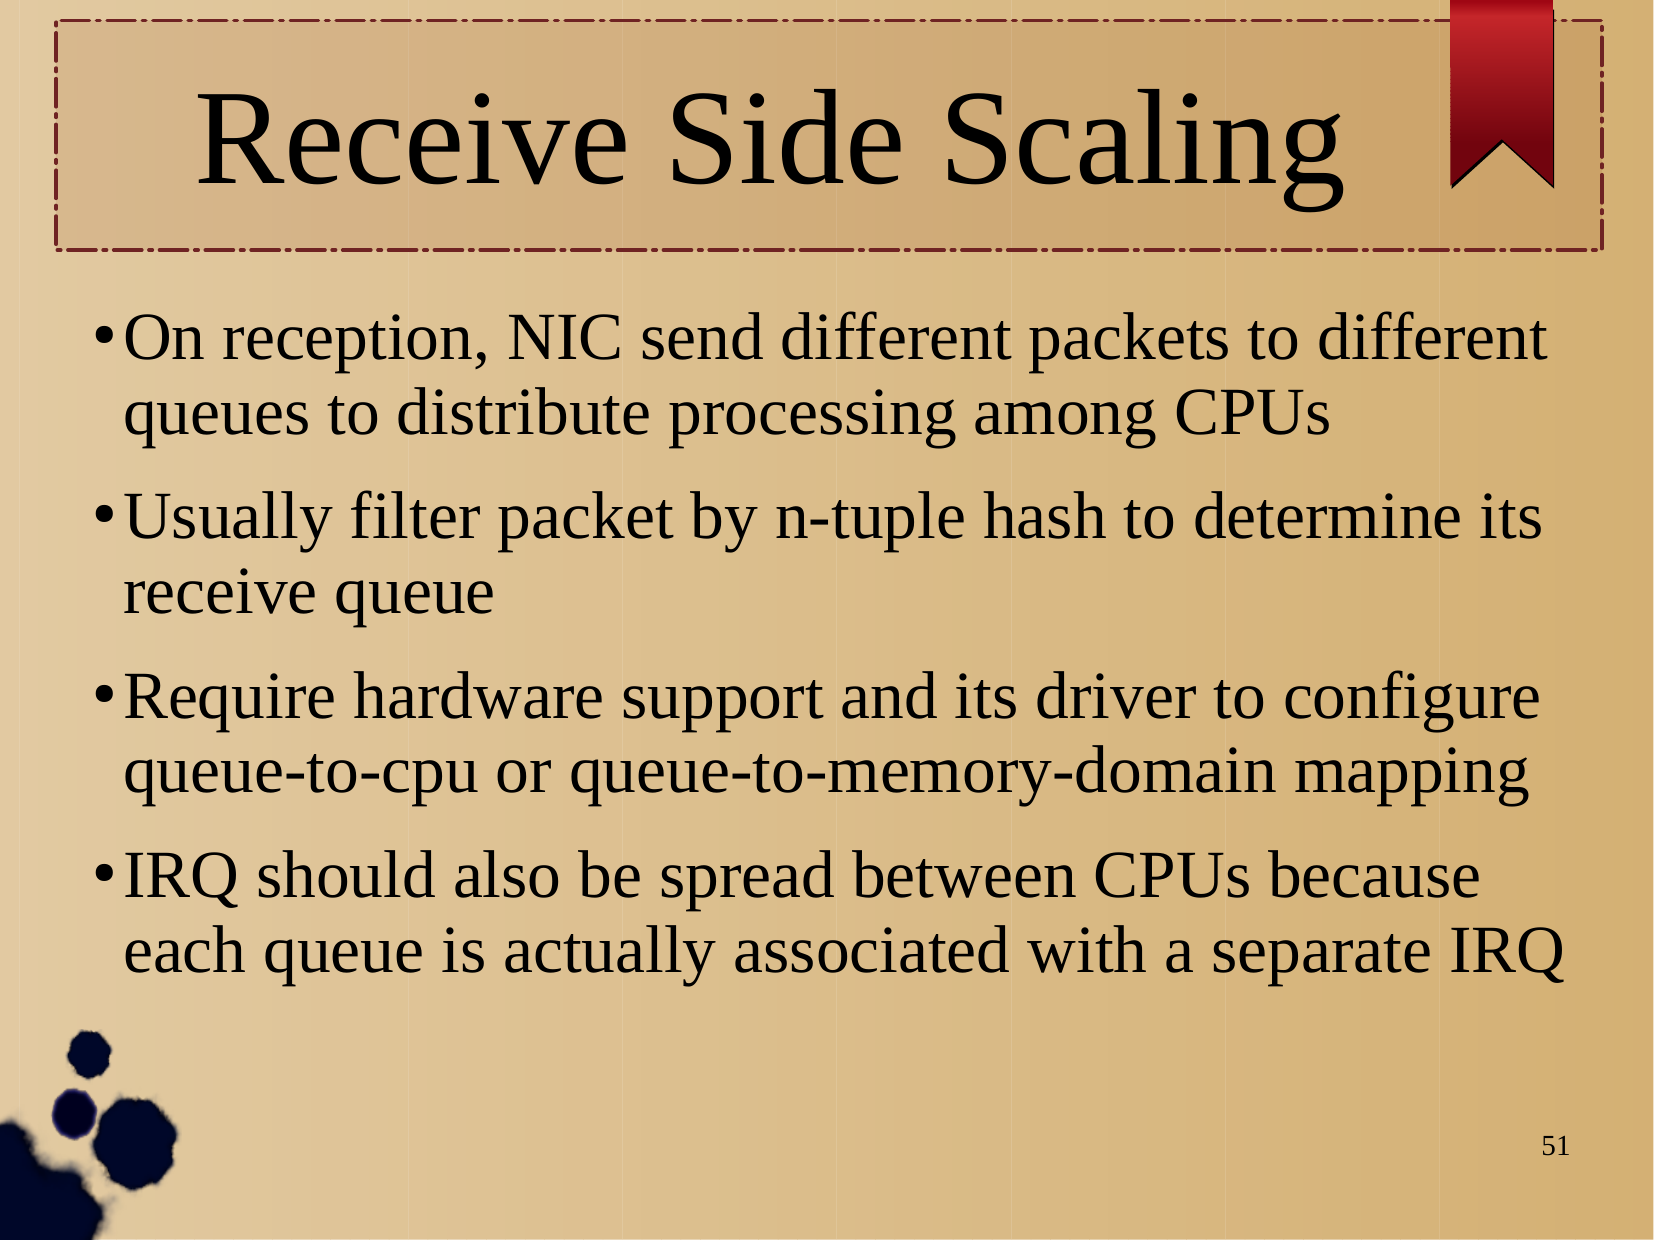

# Receive Side Scaling
On reception, NIC send different packets to different queues to distribute processing among CPUs
Usually filter packet by n-tuple hash to determine its receive queue
Require hardware support and its driver to configure queue-to-cpu or queue-to-memory-domain mapping
IRQ should also be spread between CPUs because each queue is actually associated with a separate IRQ
51